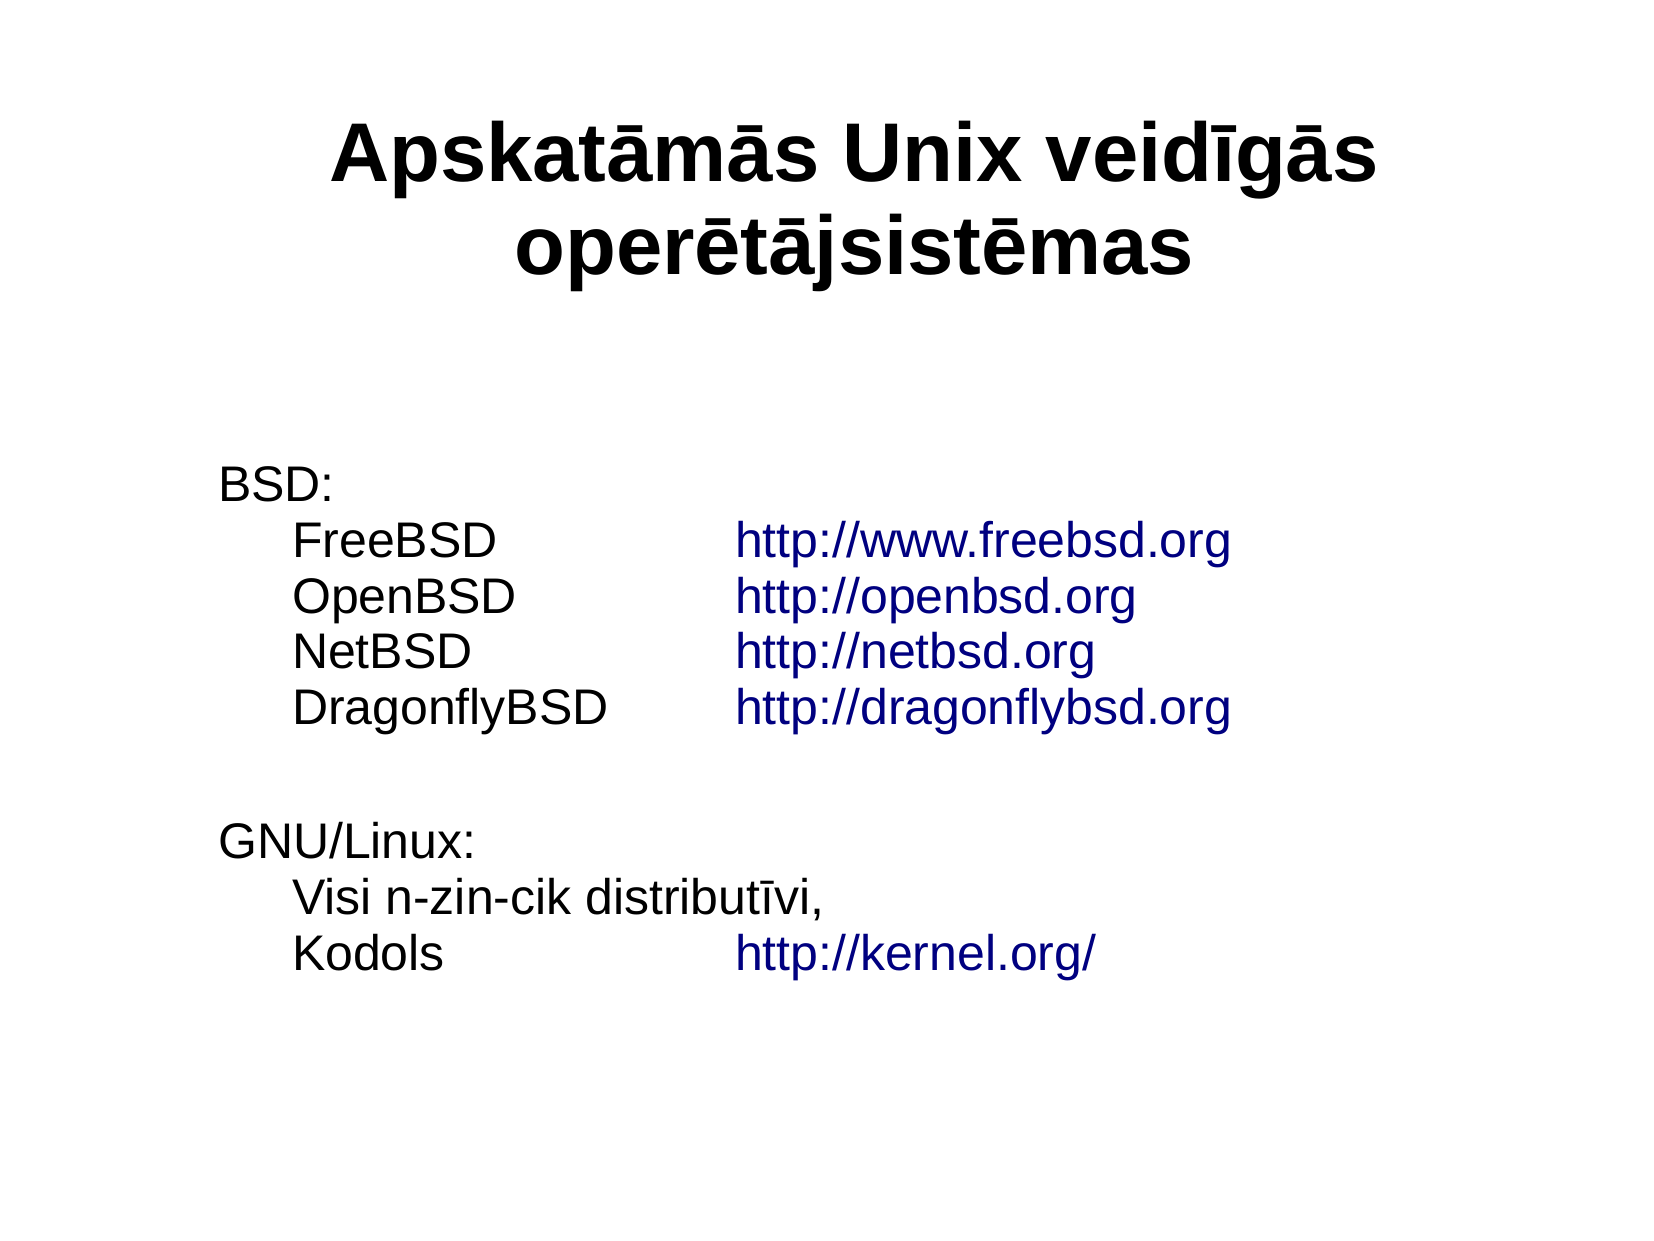

Apskatāmās Unix veidīgās operētājsistēmas
BSD:
	FreeBSD				http://www.freebsd.org
	OpenBSD			http://openbsd.org
	NetBSD				http://netbsd.org
	DragonflyBSD		http://dragonflybsd.org
GNU/Linux:
	Visi n-zin-cik distributīvi,
	Kodols				http://kernel.org/